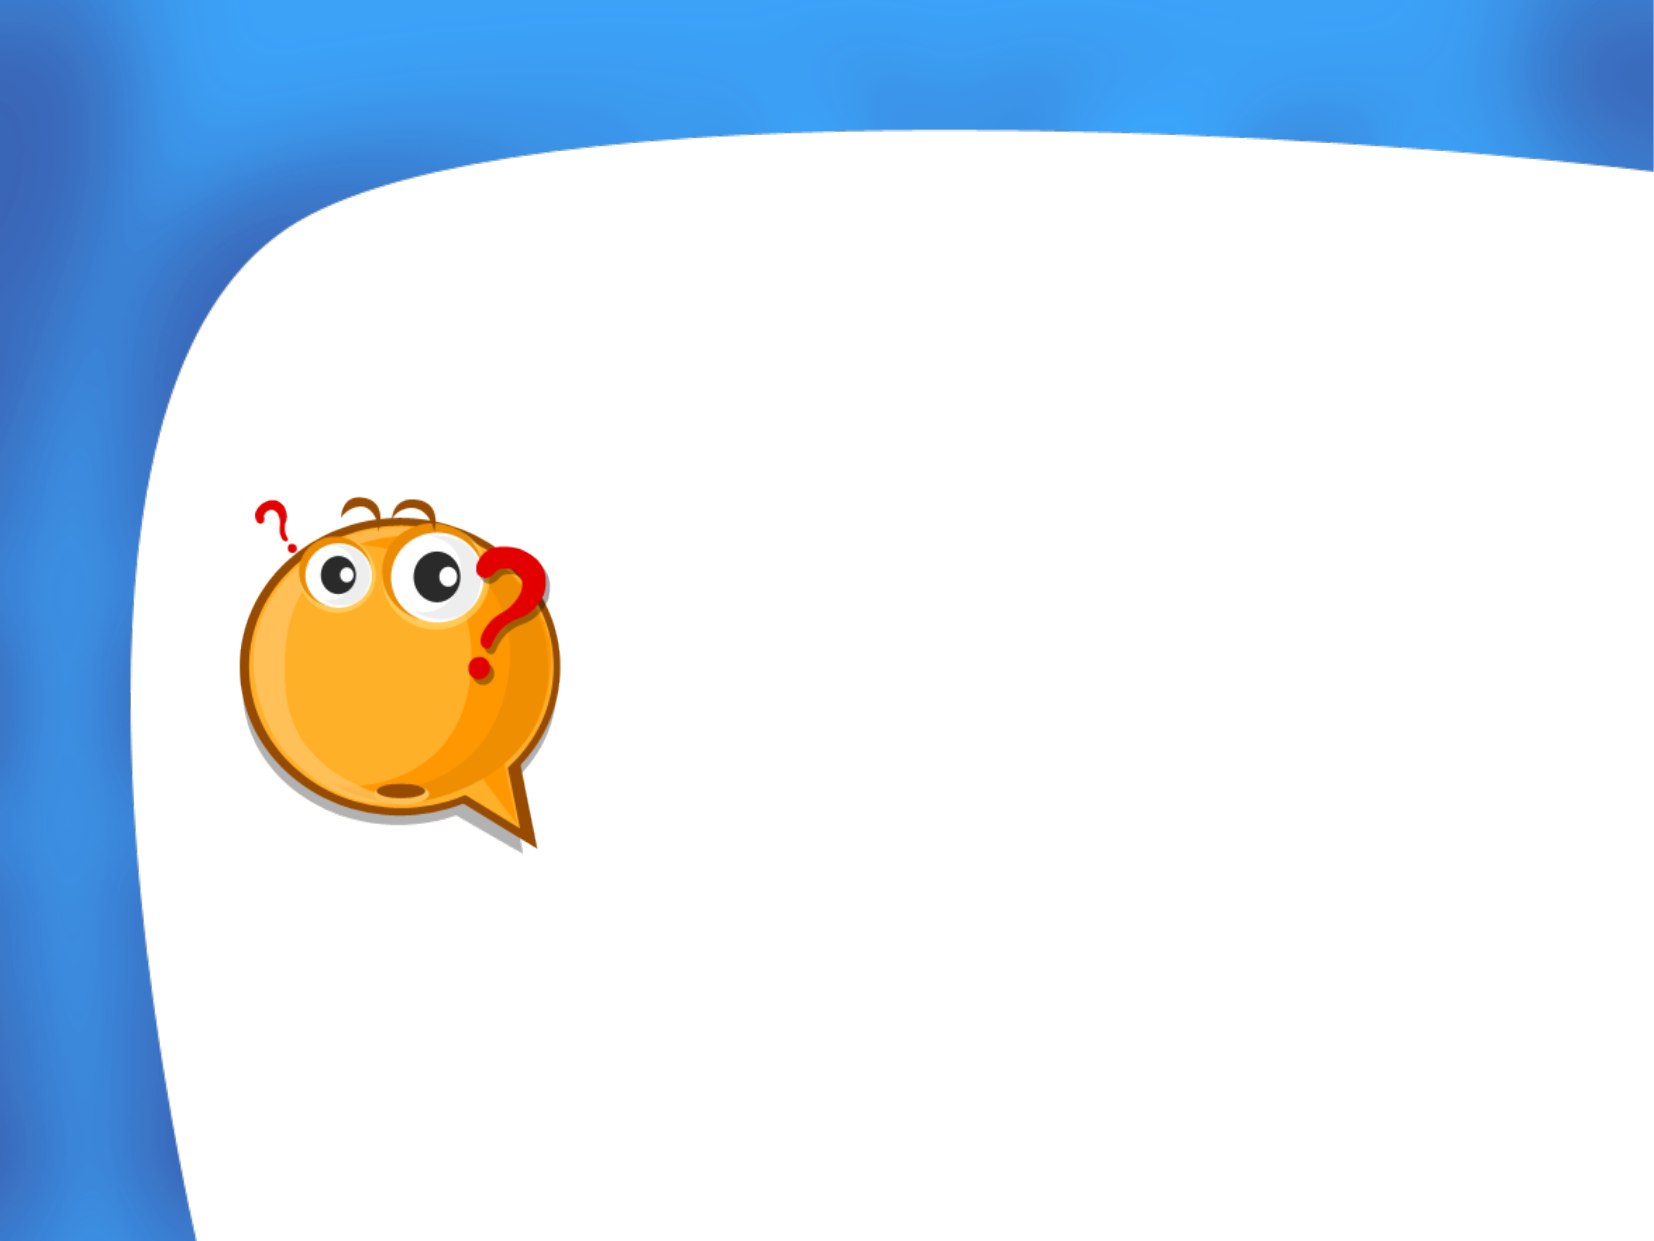

# SuPer
Supervision de Personnes
Revue 2
Nicolas Scherer
Brice Jamin
Lycée Benoit Session 2013 Académie Aix Marseille